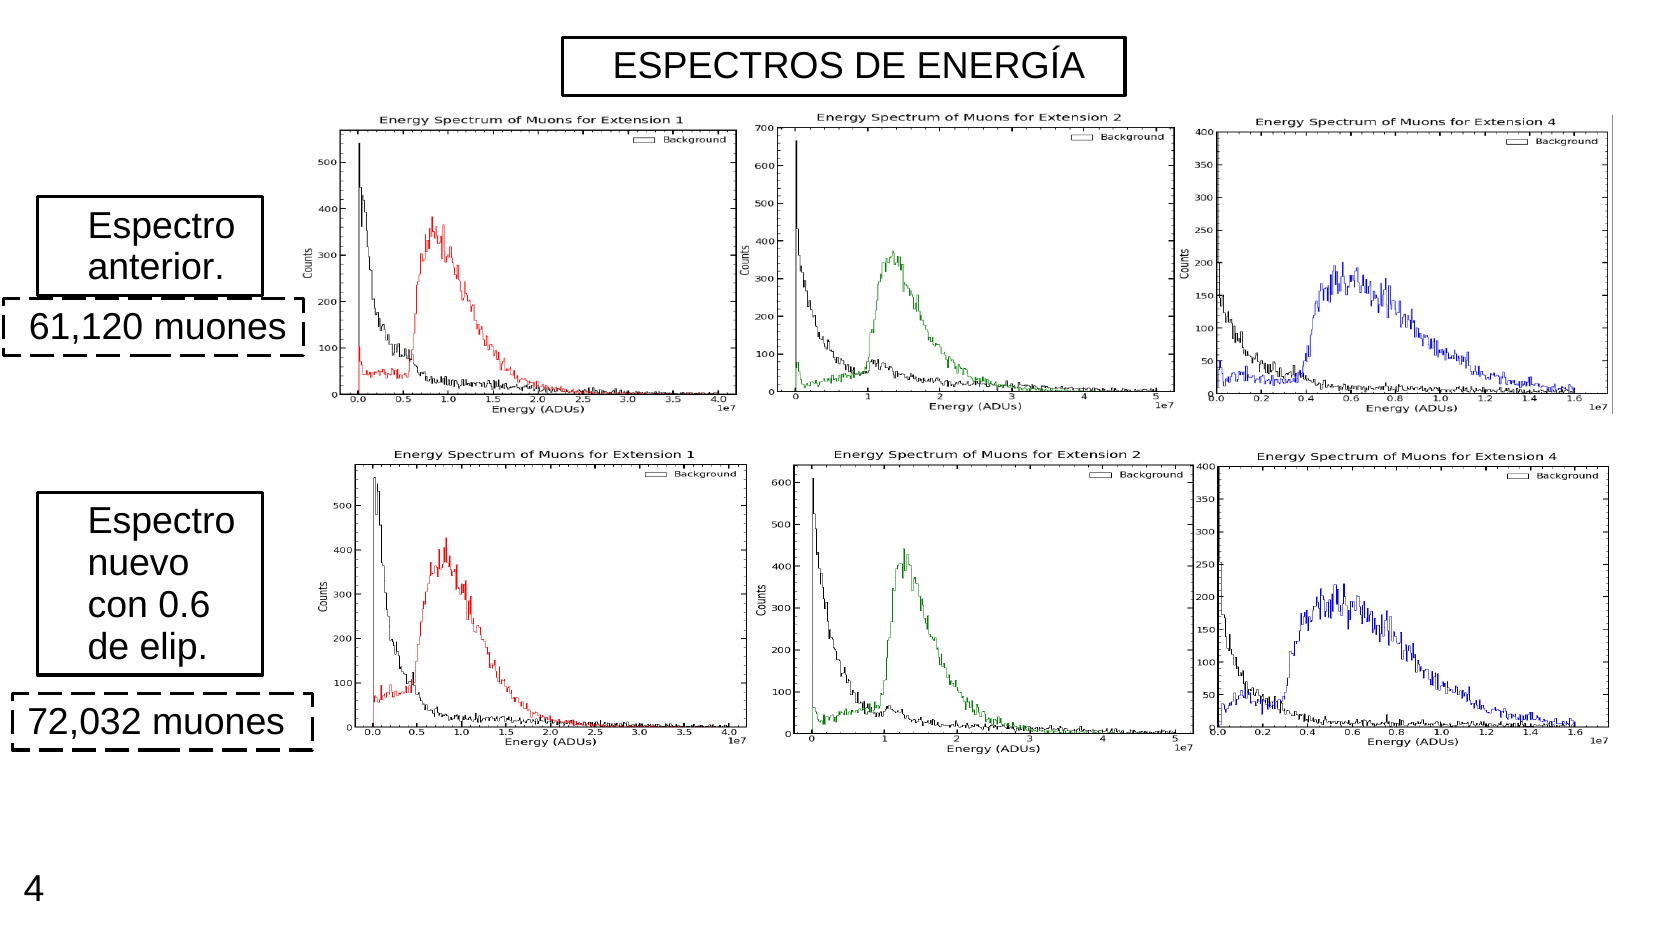

ESPECTROS DE ENERGÍA
Espectro anterior.
 61,120 muones
Espectro nuevo con 0.6 de elip.
72,032 muones